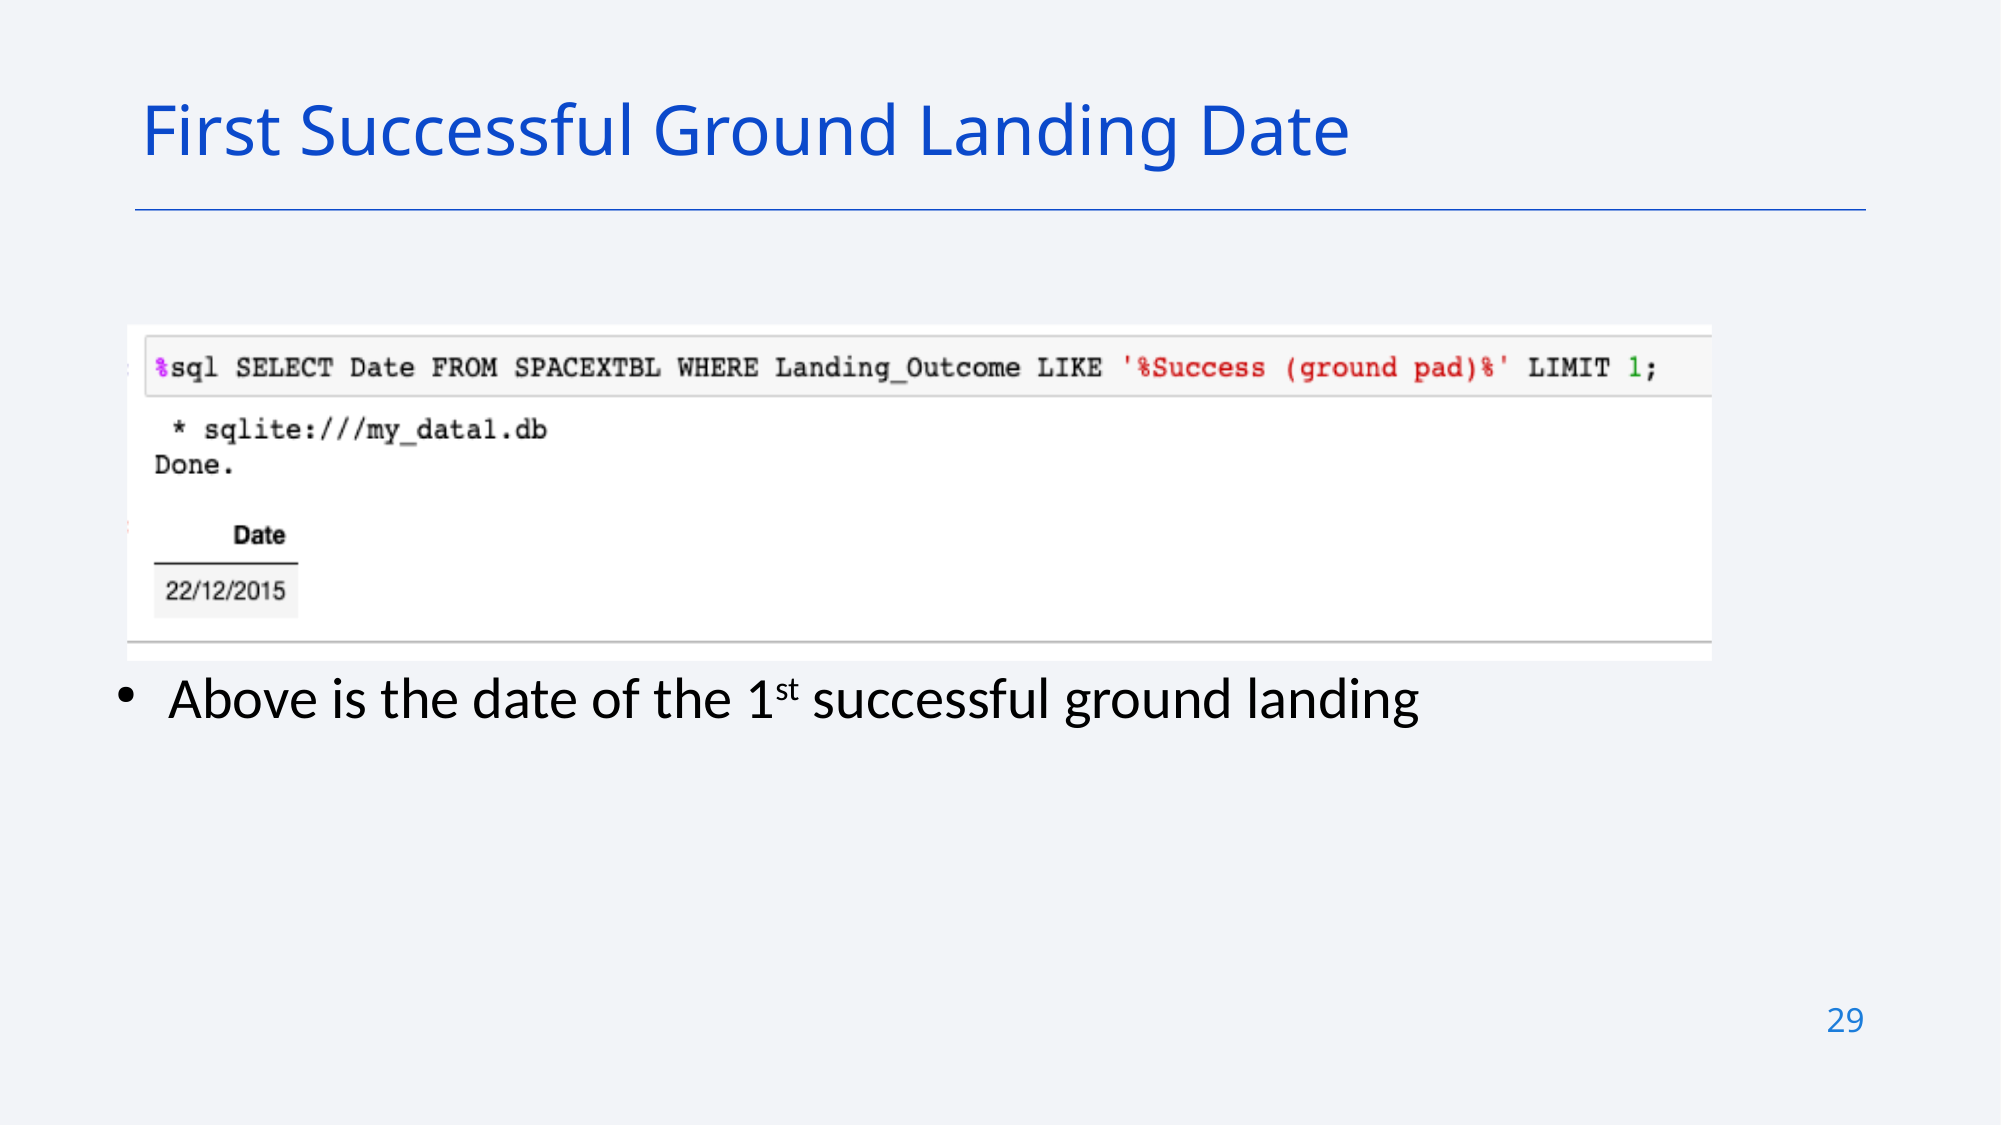

First Successful Ground Landing Date
# Above is the date of the 1st successful ground landing
29